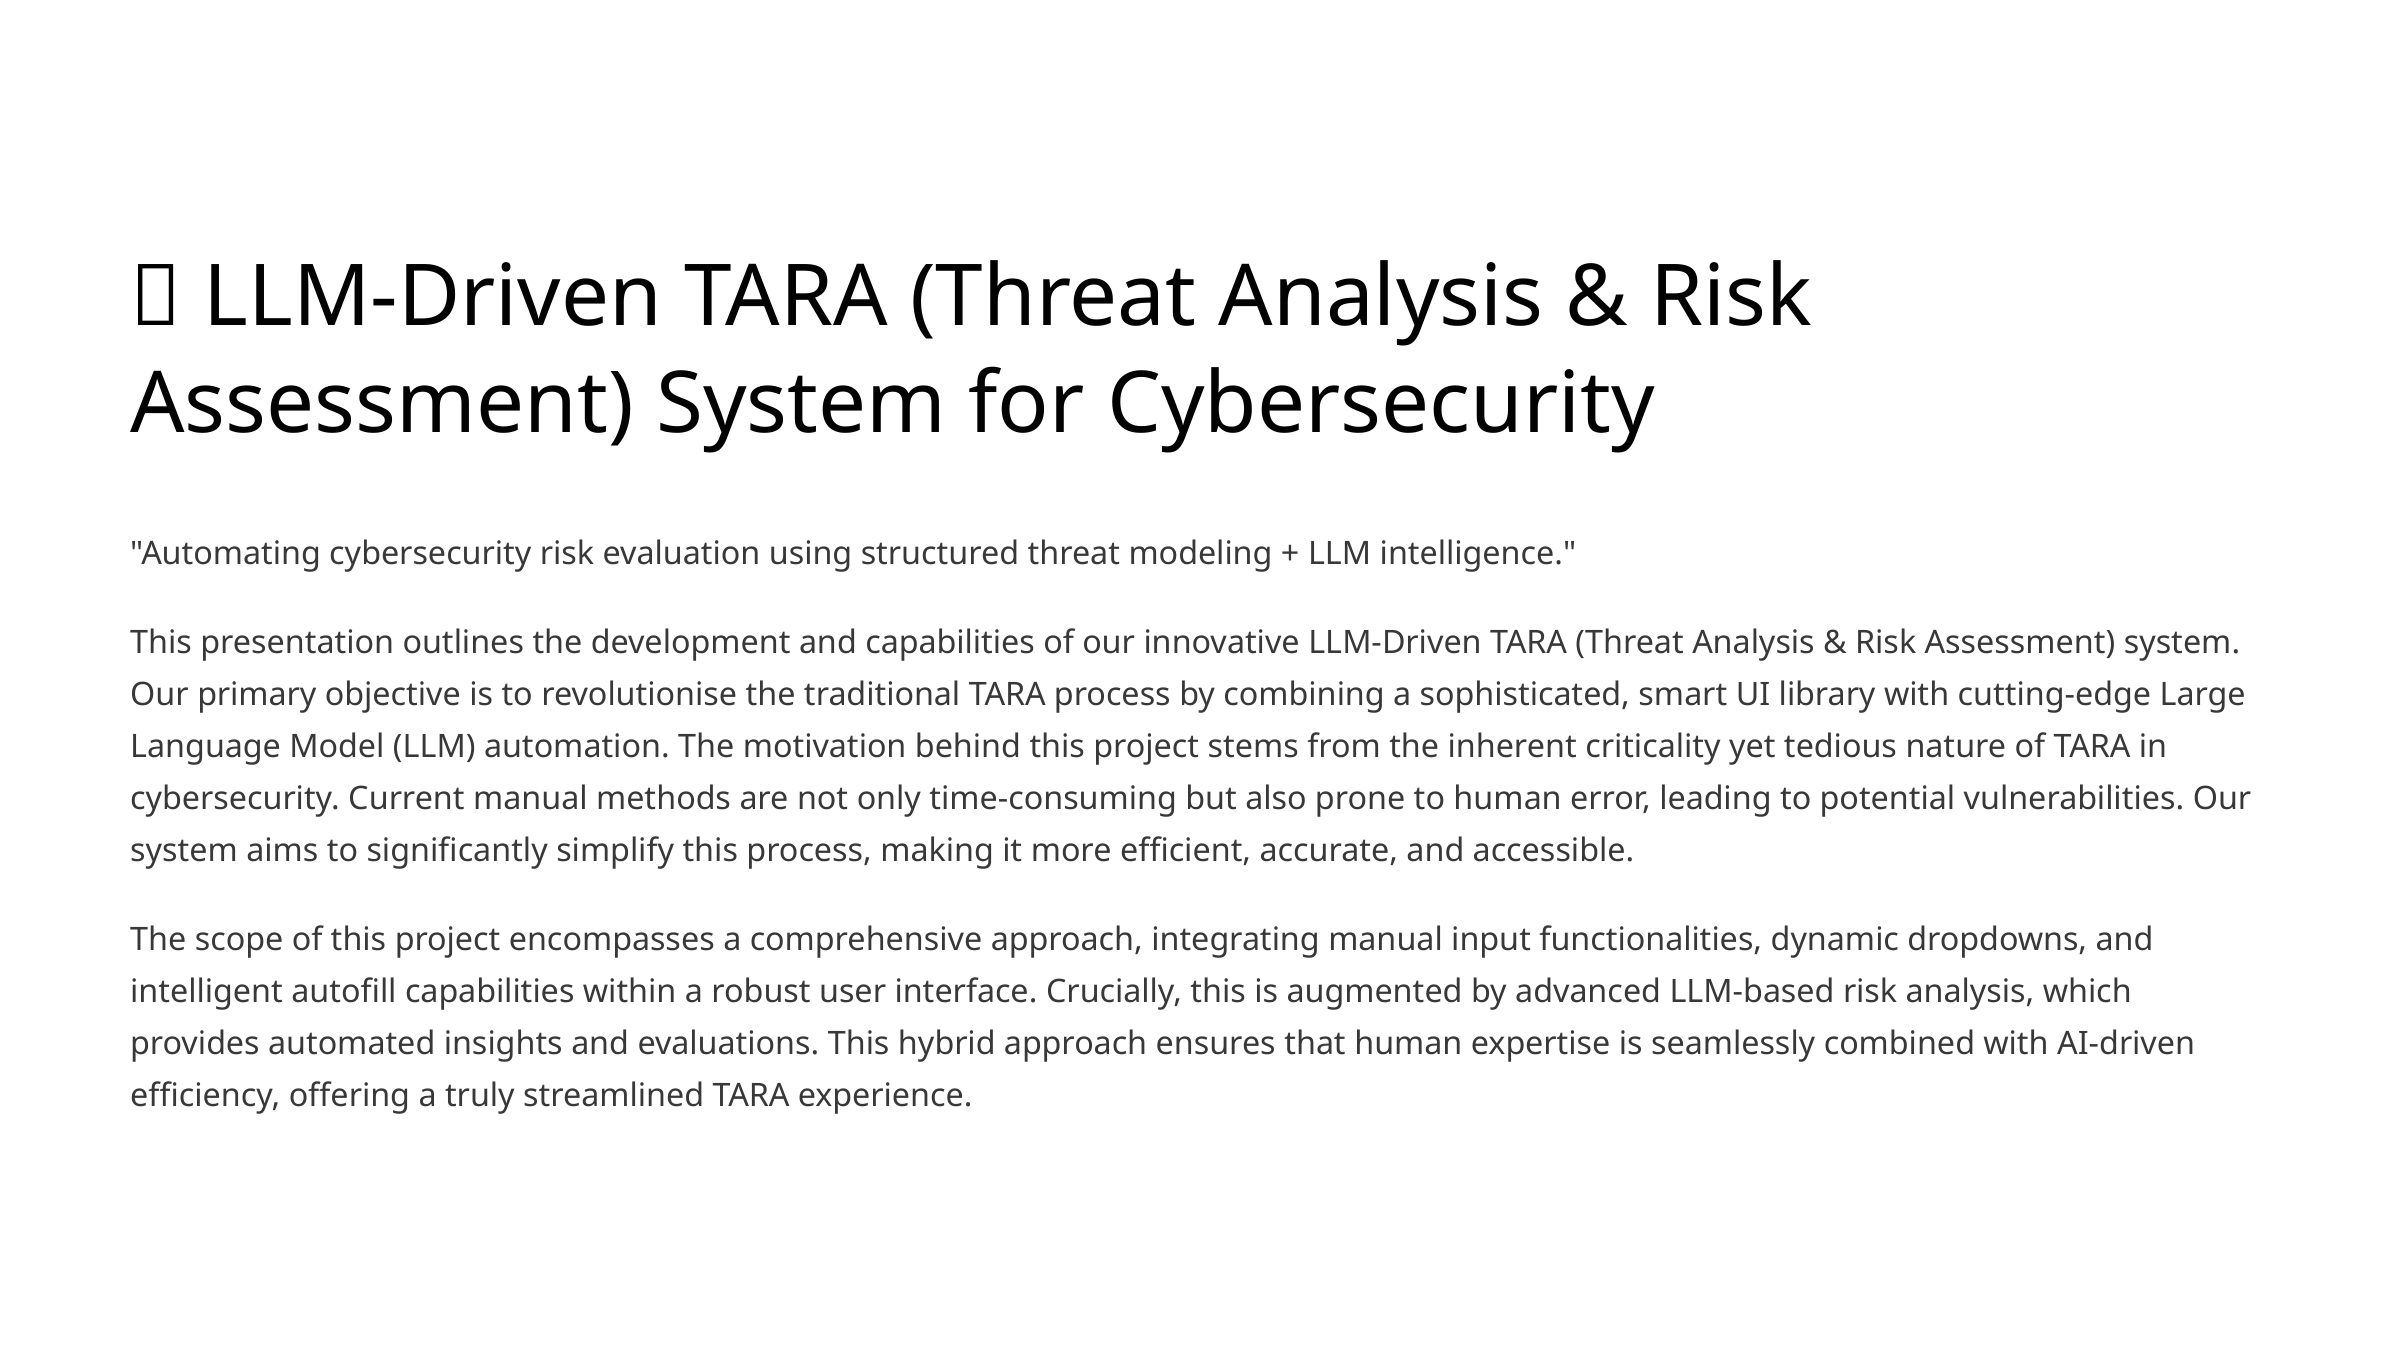

🚀 LLM-Driven TARA (Threat Analysis & Risk Assessment) System for Cybersecurity
"Automating cybersecurity risk evaluation using structured threat modeling + LLM intelligence."
This presentation outlines the development and capabilities of our innovative LLM-Driven TARA (Threat Analysis & Risk Assessment) system. Our primary objective is to revolutionise the traditional TARA process by combining a sophisticated, smart UI library with cutting-edge Large Language Model (LLM) automation. The motivation behind this project stems from the inherent criticality yet tedious nature of TARA in cybersecurity. Current manual methods are not only time-consuming but also prone to human error, leading to potential vulnerabilities. Our system aims to significantly simplify this process, making it more efficient, accurate, and accessible.
The scope of this project encompasses a comprehensive approach, integrating manual input functionalities, dynamic dropdowns, and intelligent autofill capabilities within a robust user interface. Crucially, this is augmented by advanced LLM-based risk analysis, which provides automated insights and evaluations. This hybrid approach ensures that human expertise is seamlessly combined with AI-driven efficiency, offering a truly streamlined TARA experience.